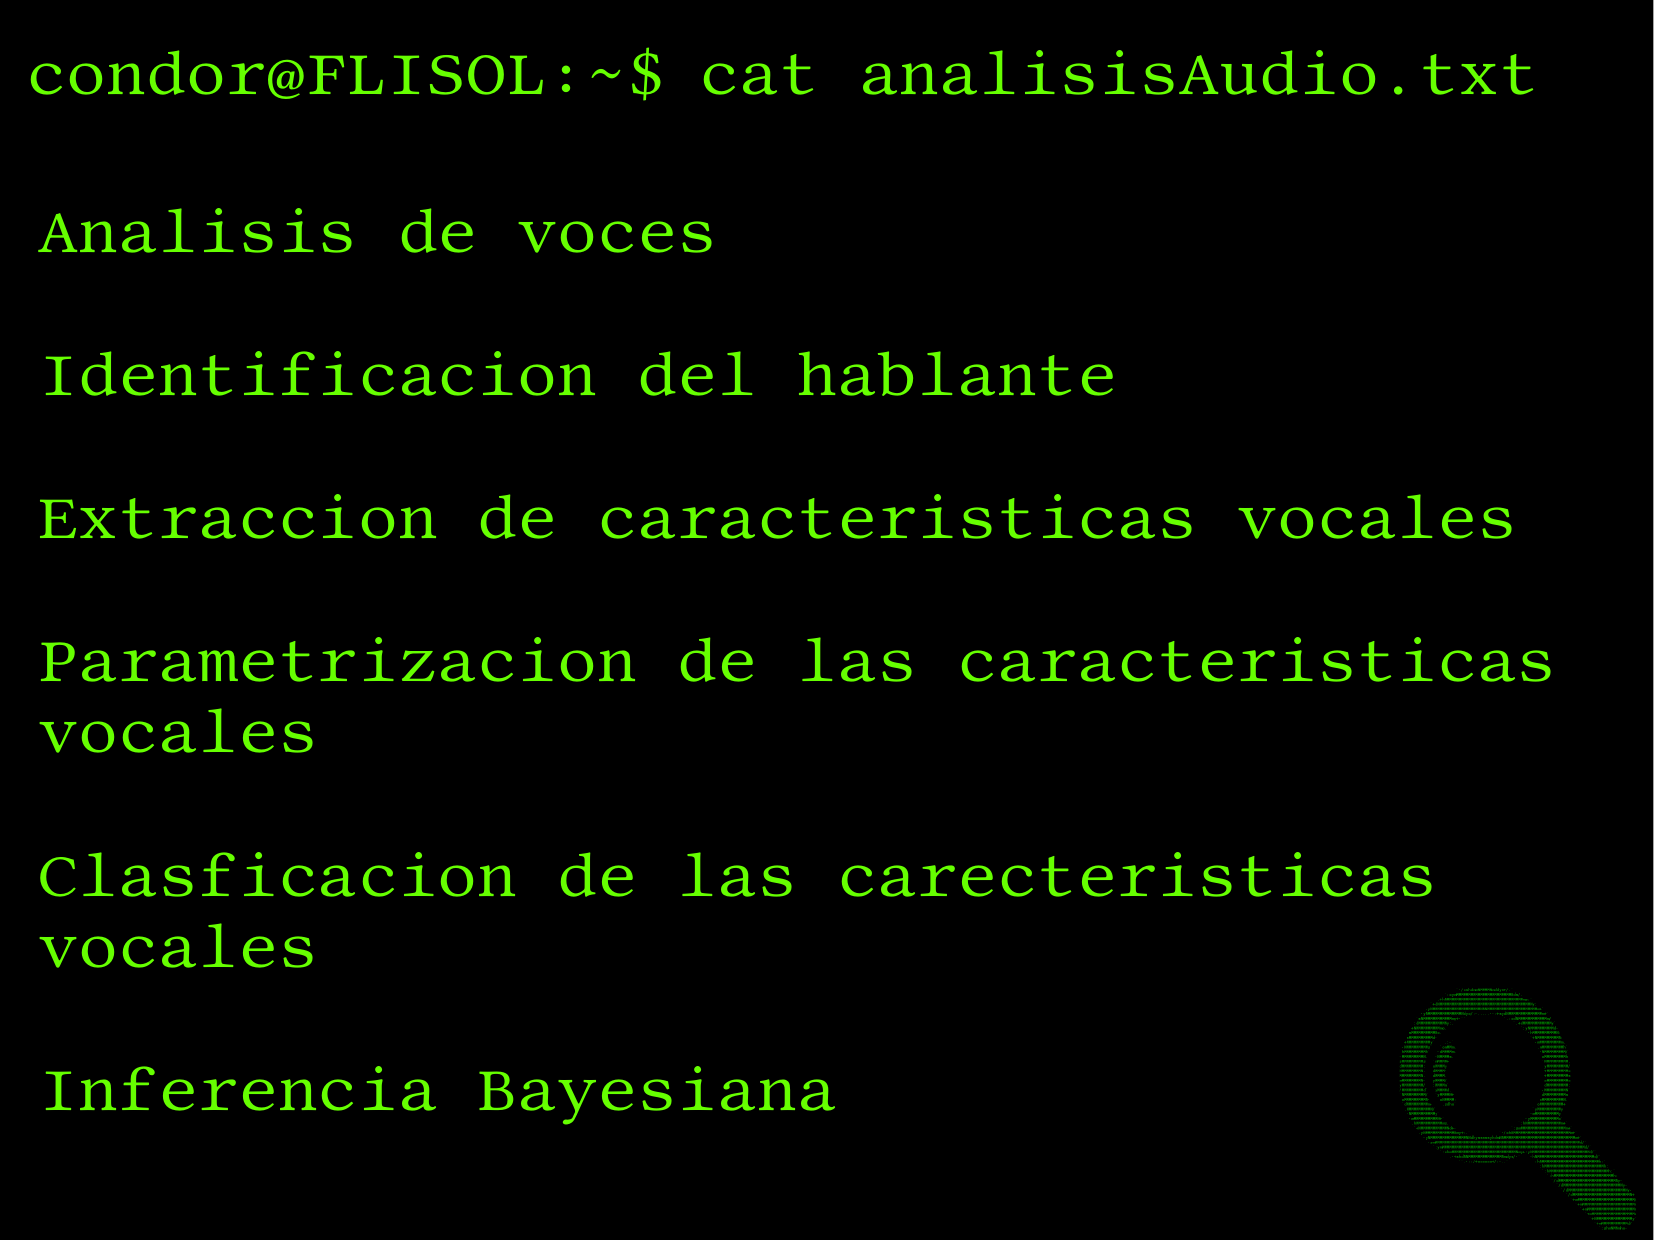

condor@FLISOL:~$
cat analisisAudio.txt
Analisis de voces
Identificacion del hablante
Extraccion de caracteristicas vocales
Parametrizacion de las caracteristicas vocales
Clasficacion de las carecteristicas vocales
Inferencia Bayesiana